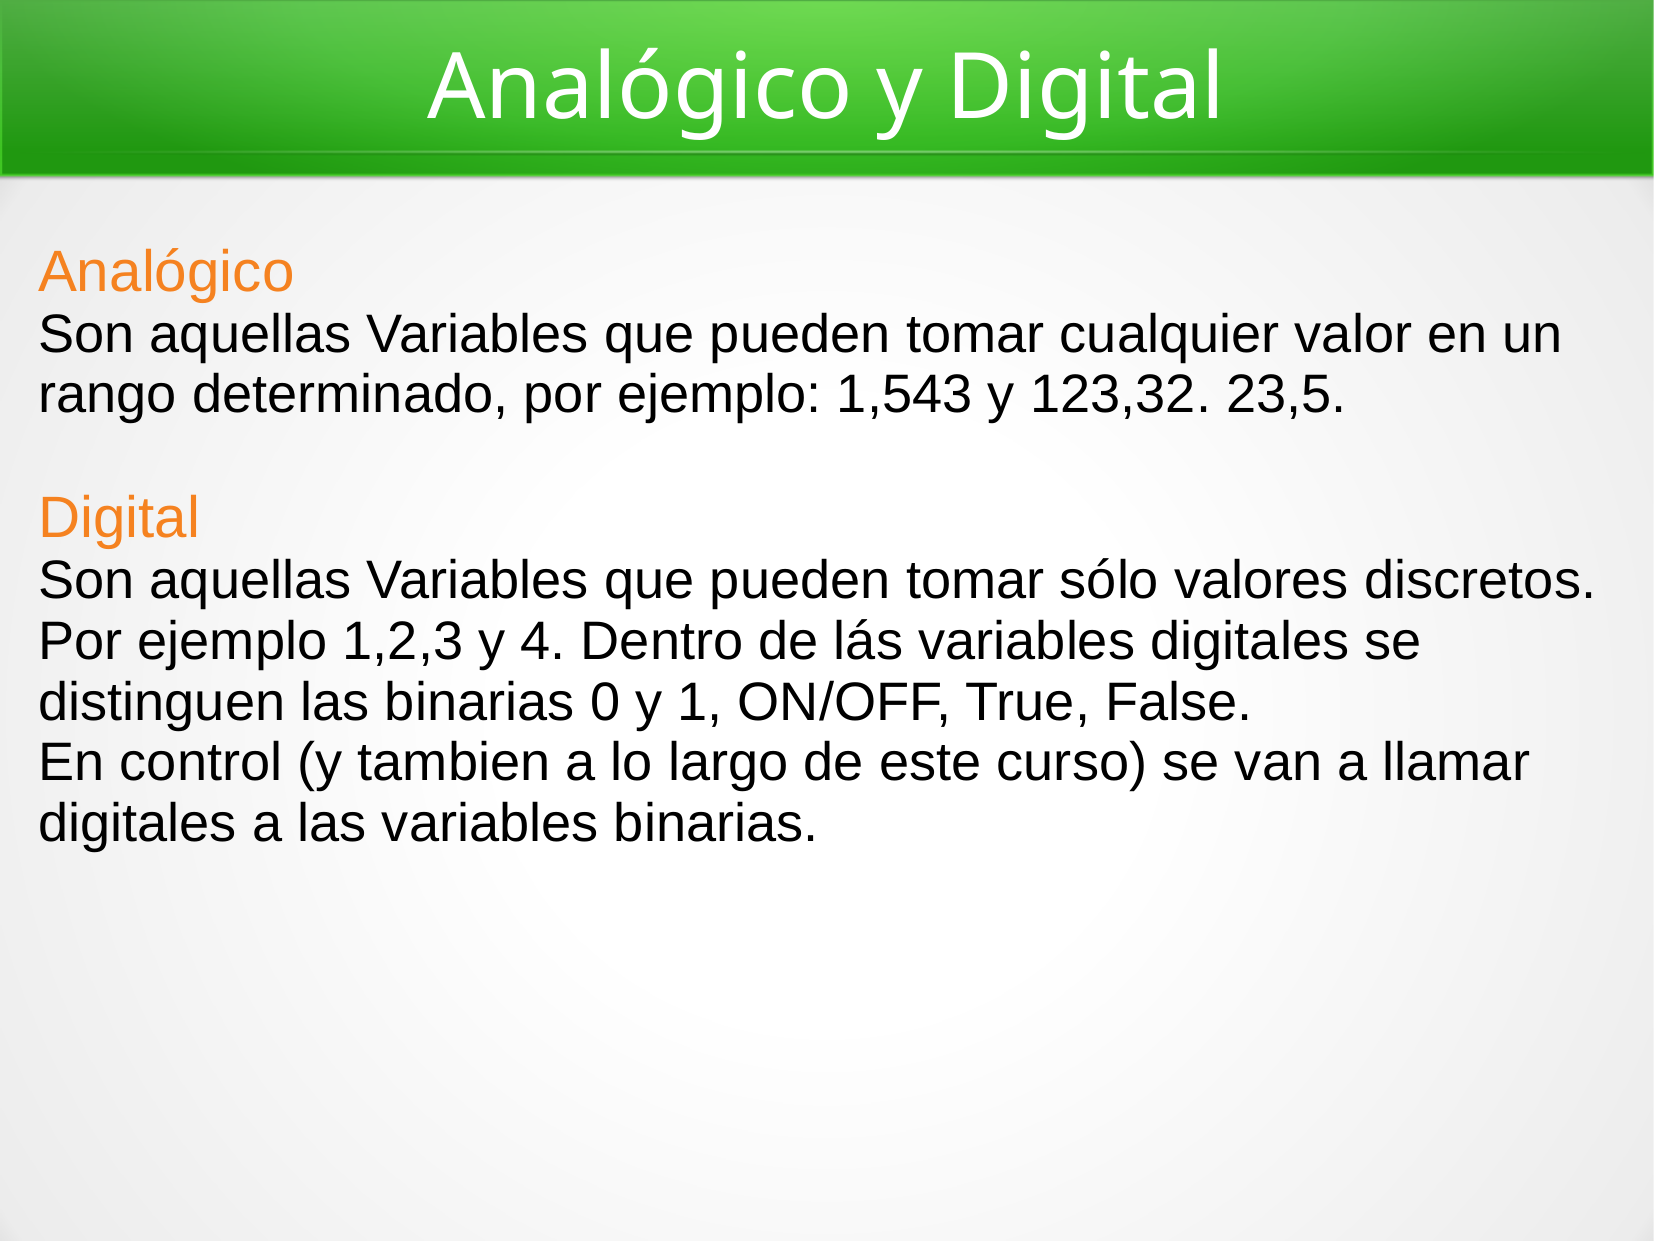

# Analógico y Digital
Analógico
Son aquellas Variables que pueden tomar cualquier valor en un rango determinado, por ejemplo: 1,543 y 123,32. 23,5.
Digital
Son aquellas Variables que pueden tomar sólo valores discretos. Por ejemplo 1,2,3 y 4. Dentro de lás variables digitales se distinguen las binarias 0 y 1, ON/OFF, True, False.
En control (y tambien a lo largo de este curso) se van a llamar digitales a las variables binarias.